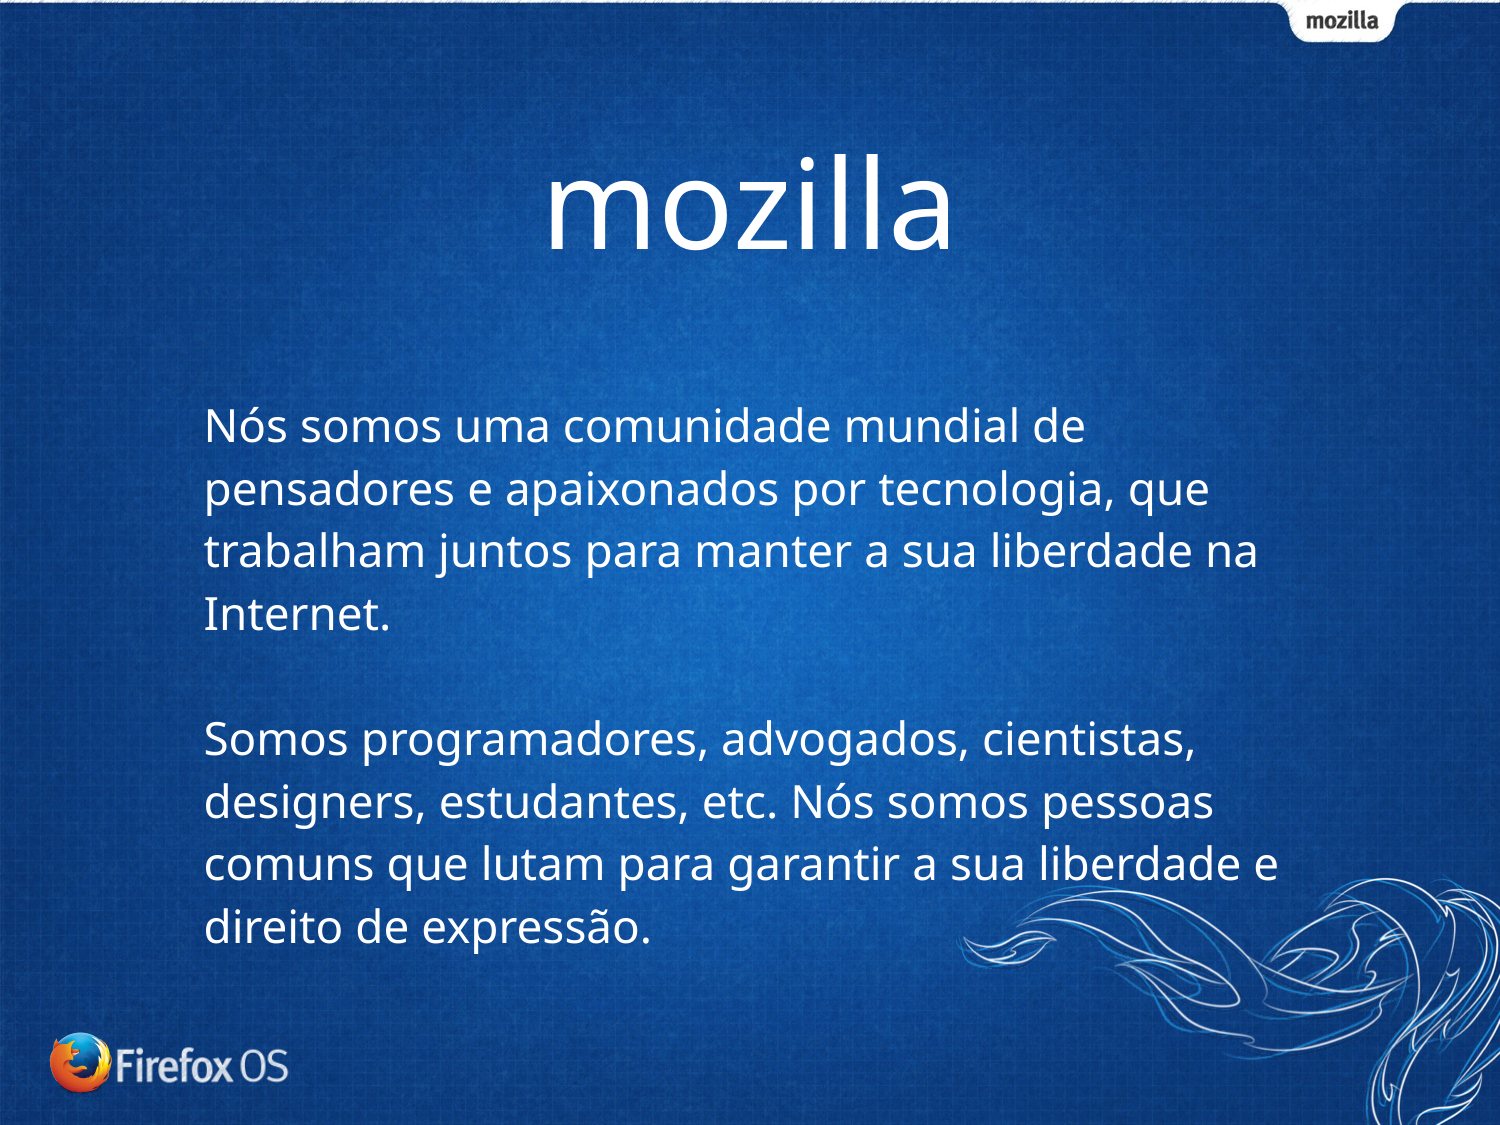

#
mozilla
Nós somos uma comunidade mundial de pensadores e apaixonados por tecnologia, que trabalham juntos para manter a sua liberdade na Internet.
Somos programadores, advogados, cientistas, designers, estudantes, etc. Nós somos pessoas comuns que lutam para garantir a sua liberdade e direito de expressão.